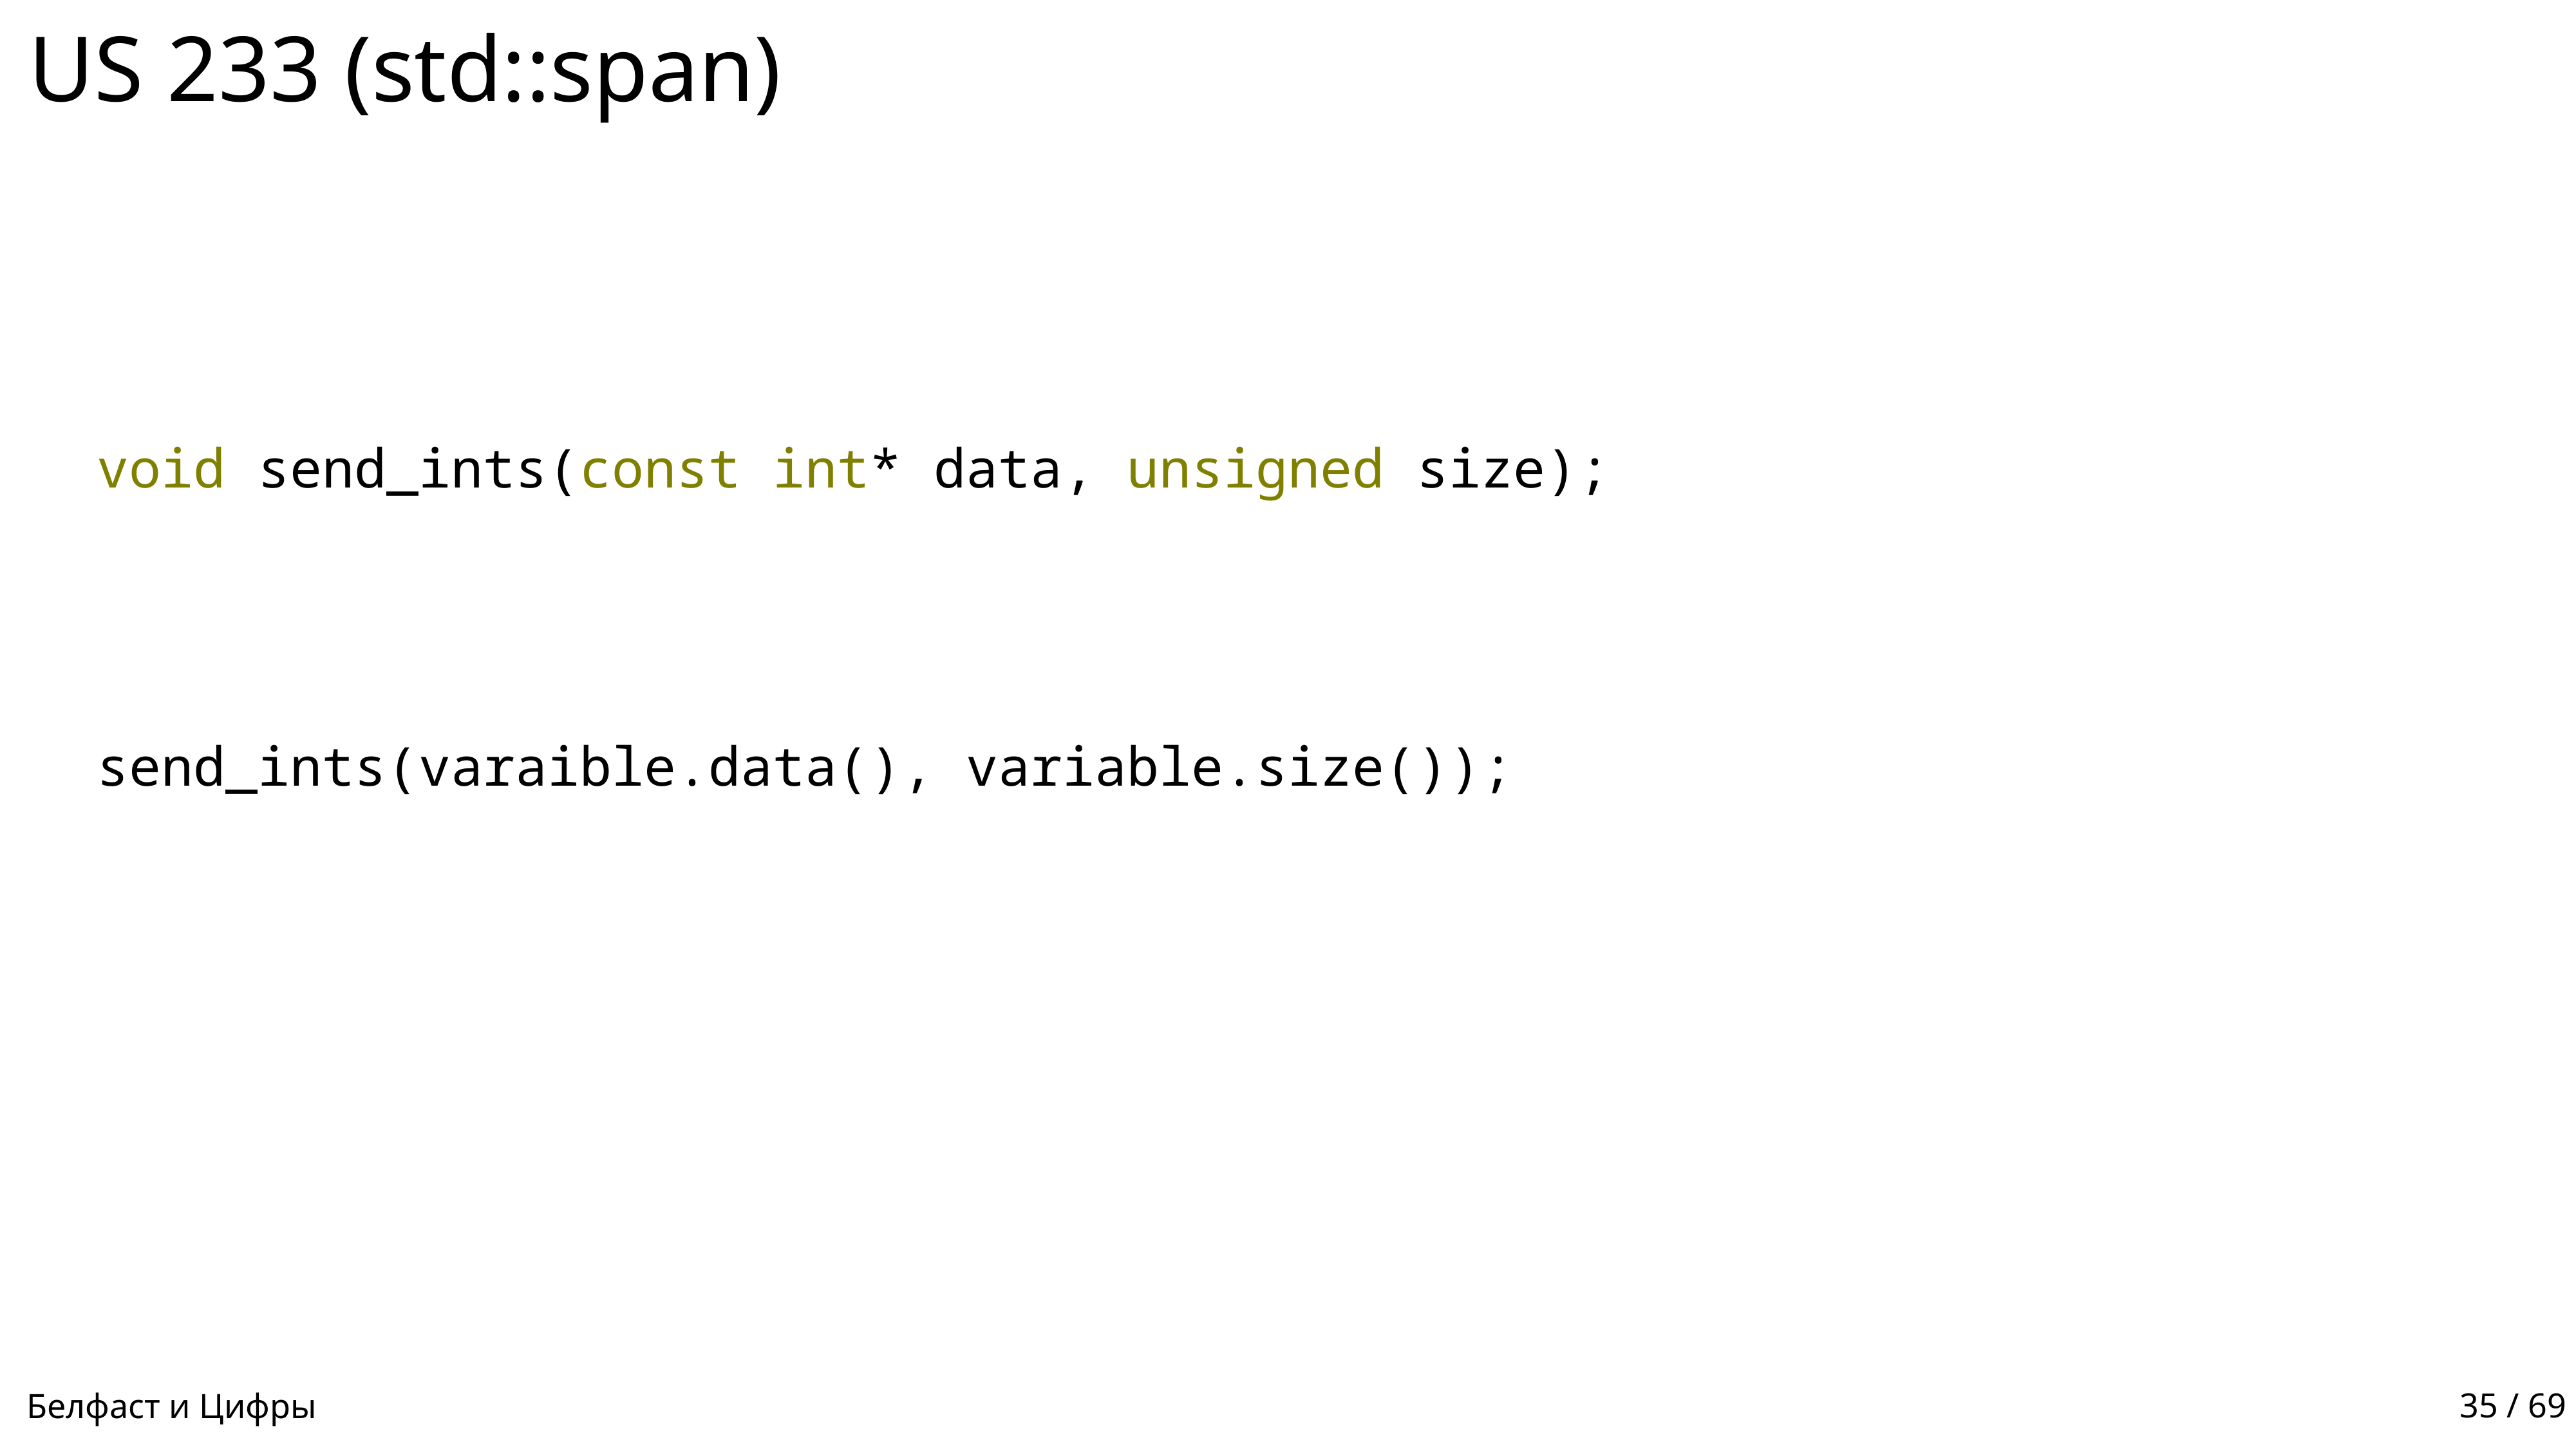

# US 233 (std::span)
void send_ints(const int* data, unsigned size);
send_ints(varaible.data(), variable.size());
Белфаст и Цифры